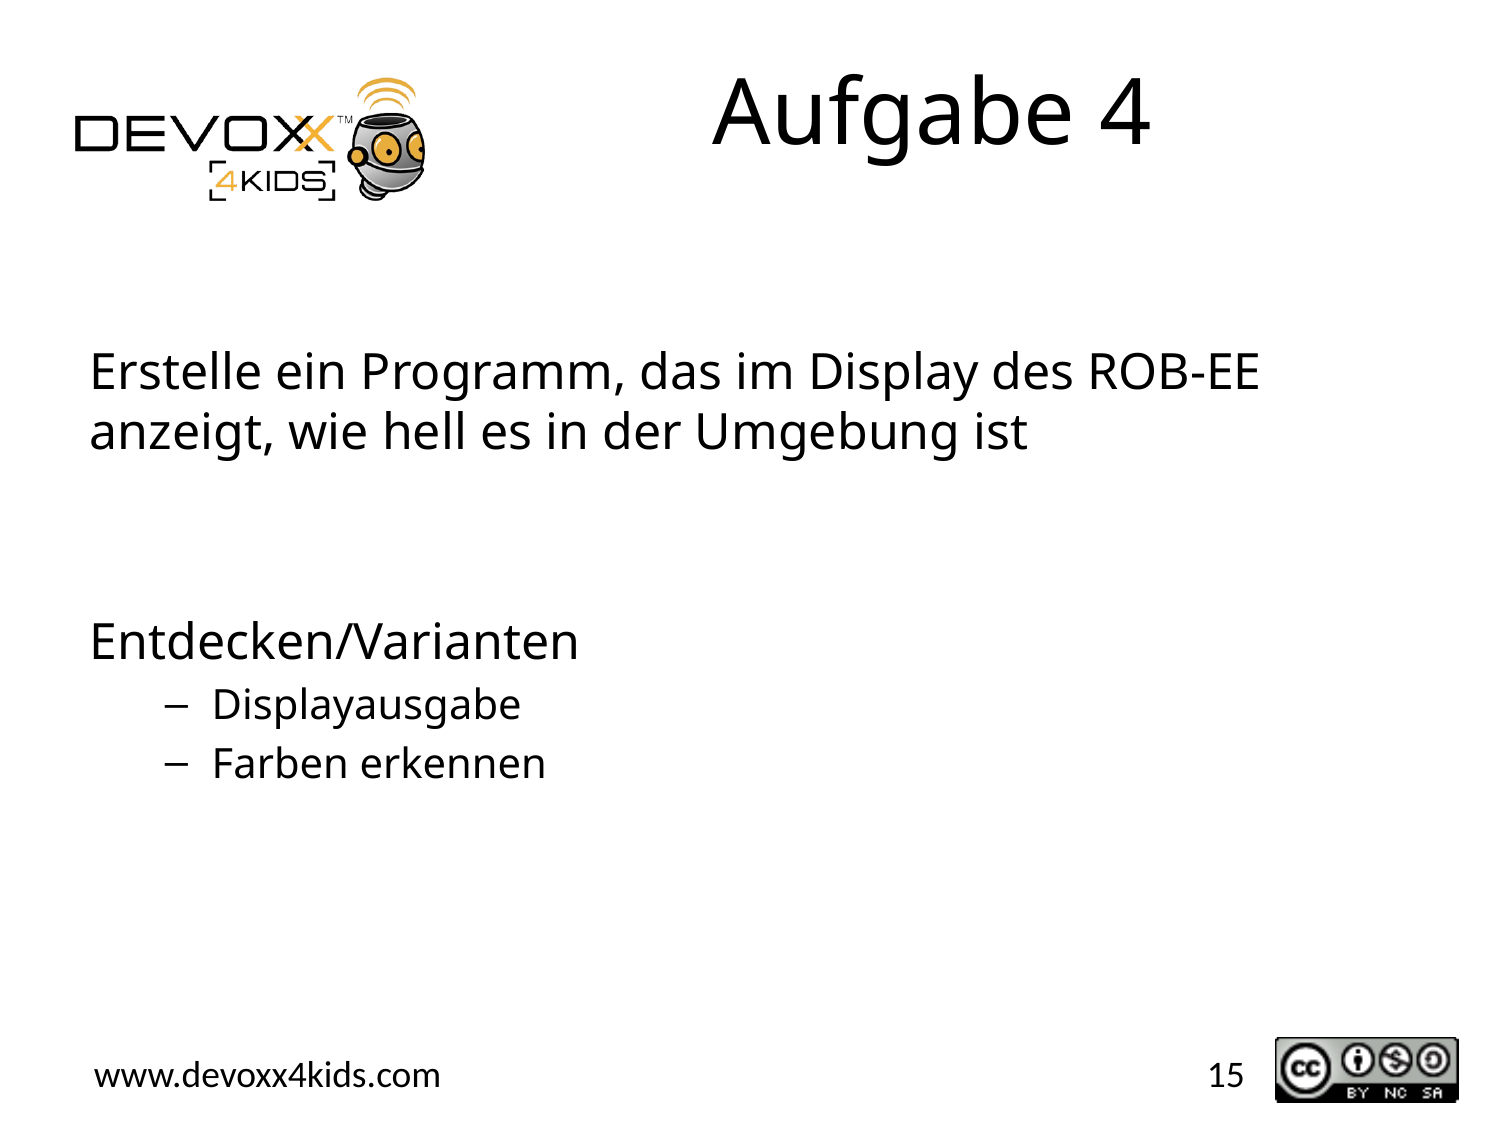

# Aufgabe 4
Erstelle ein Programm, das im Display des ROB-EE anzeigt, wie hell es in der Umgebung ist
Entdecken/Varianten
Displayausgabe
Farben erkennen